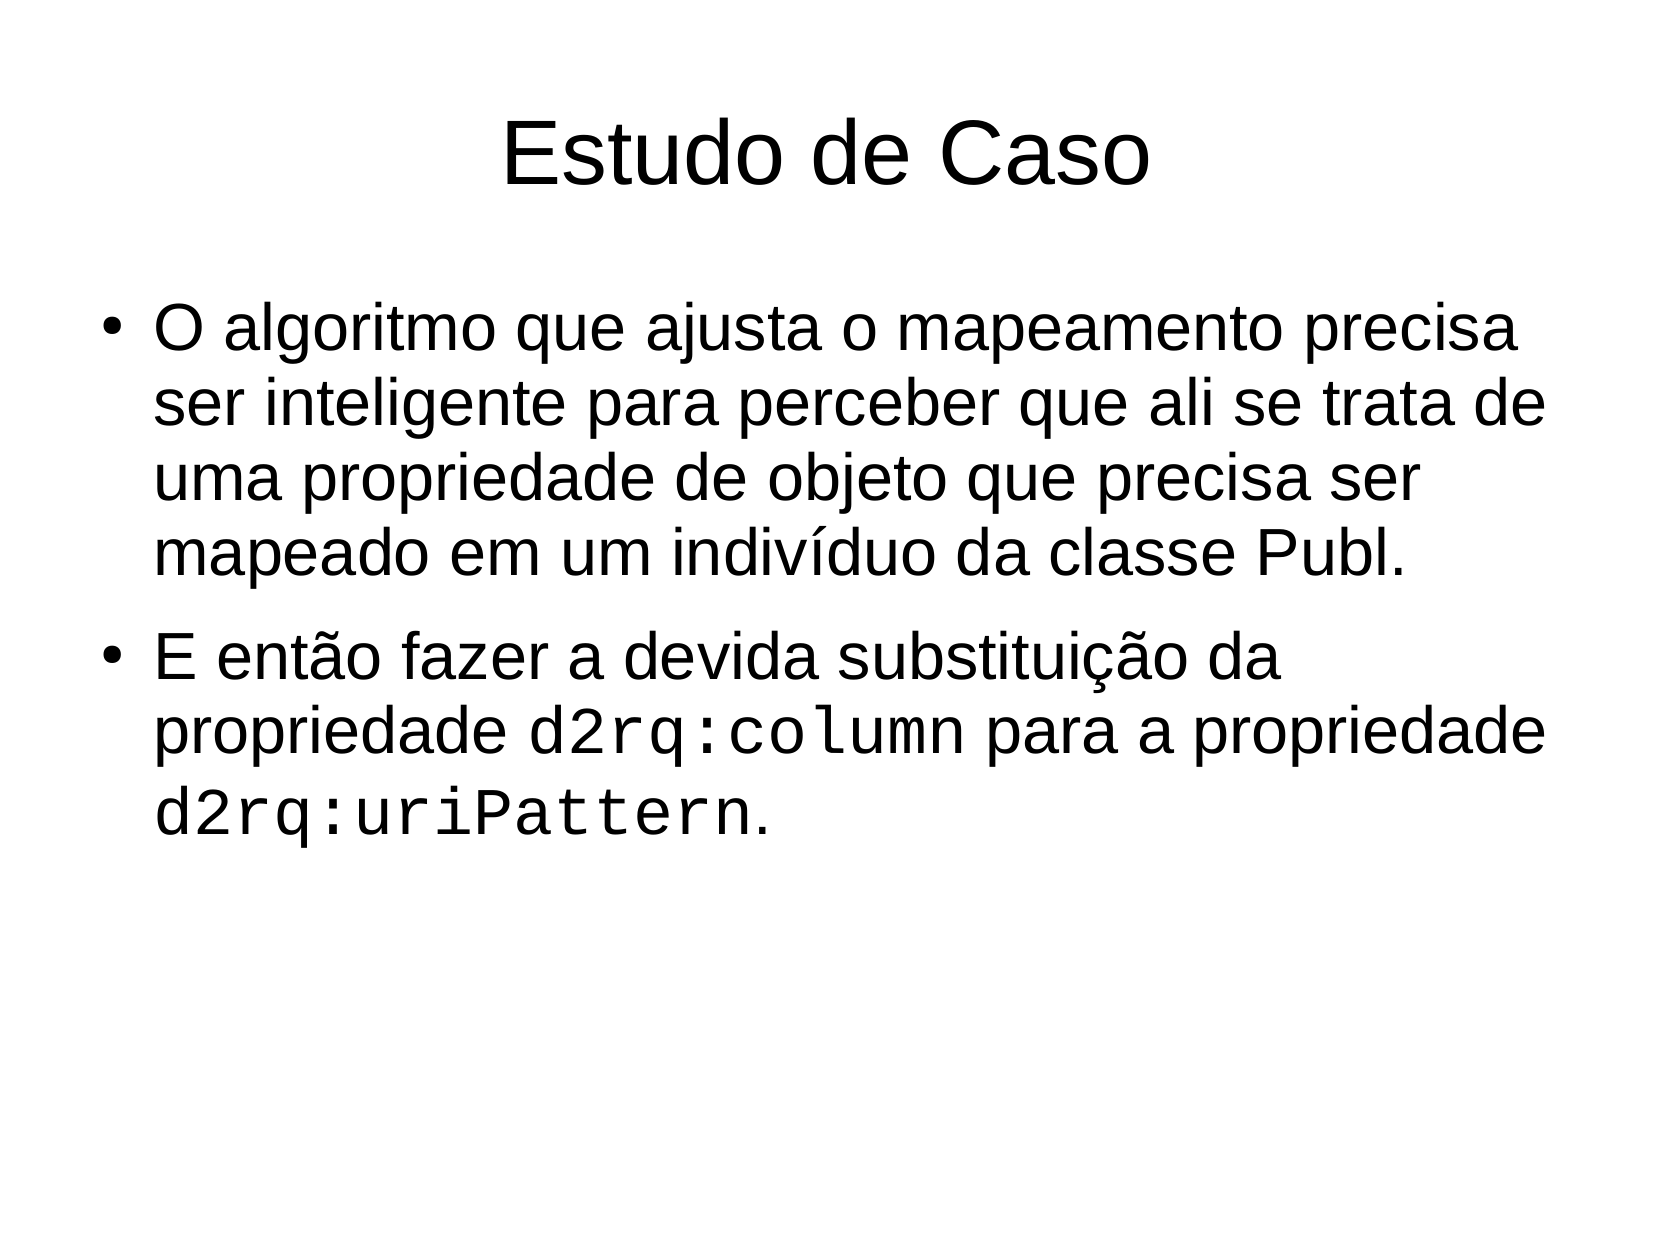

# Estudo de Caso
O algoritmo que ajusta o mapeamento precisa ser inteligente para perceber que ali se trata de uma propriedade de objeto que precisa ser mapeado em um indivíduo da classe Publ.
E então fazer a devida substituição da propriedade d2rq:column para a propriedade d2rq:uriPattern.